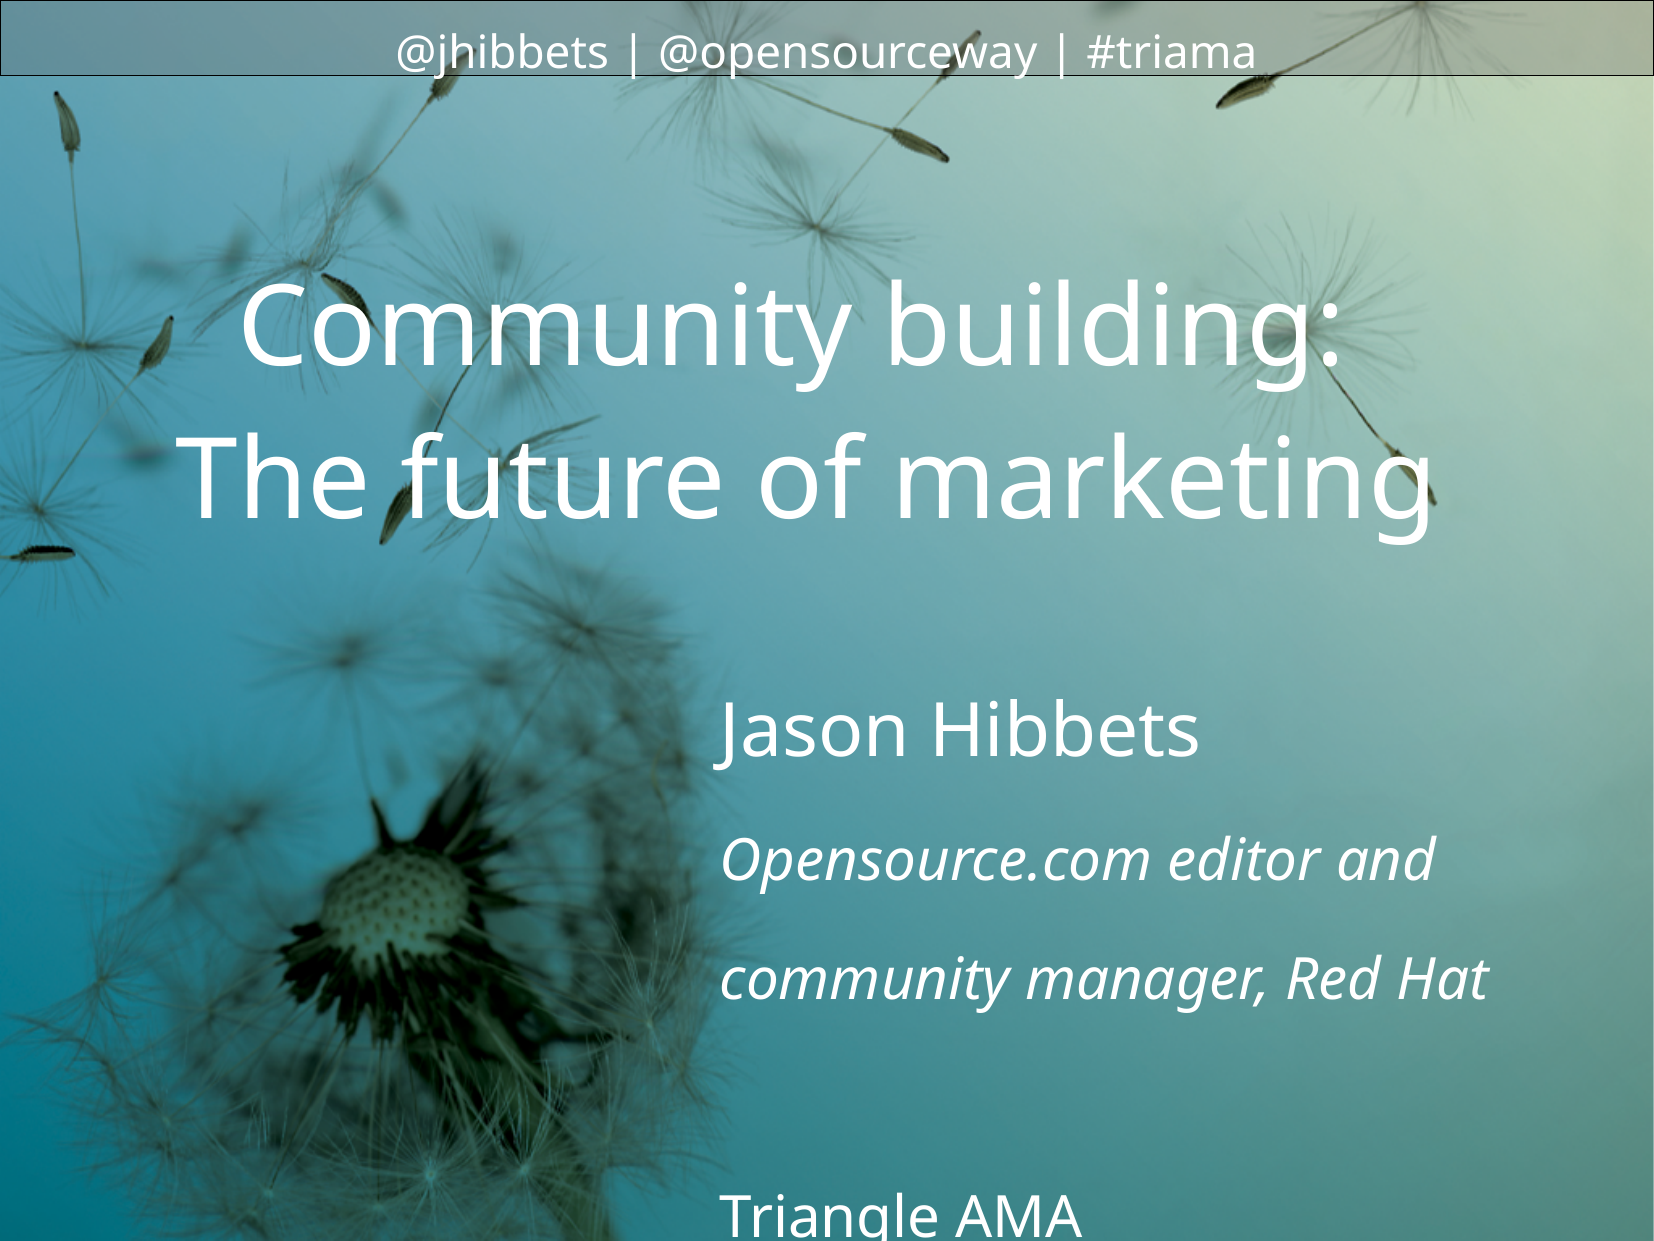

Community building:
The future of marketing
Jason Hibbets
Opensource.com editor and community manager, Red Hat
Triangle AMA
October 16, 2014